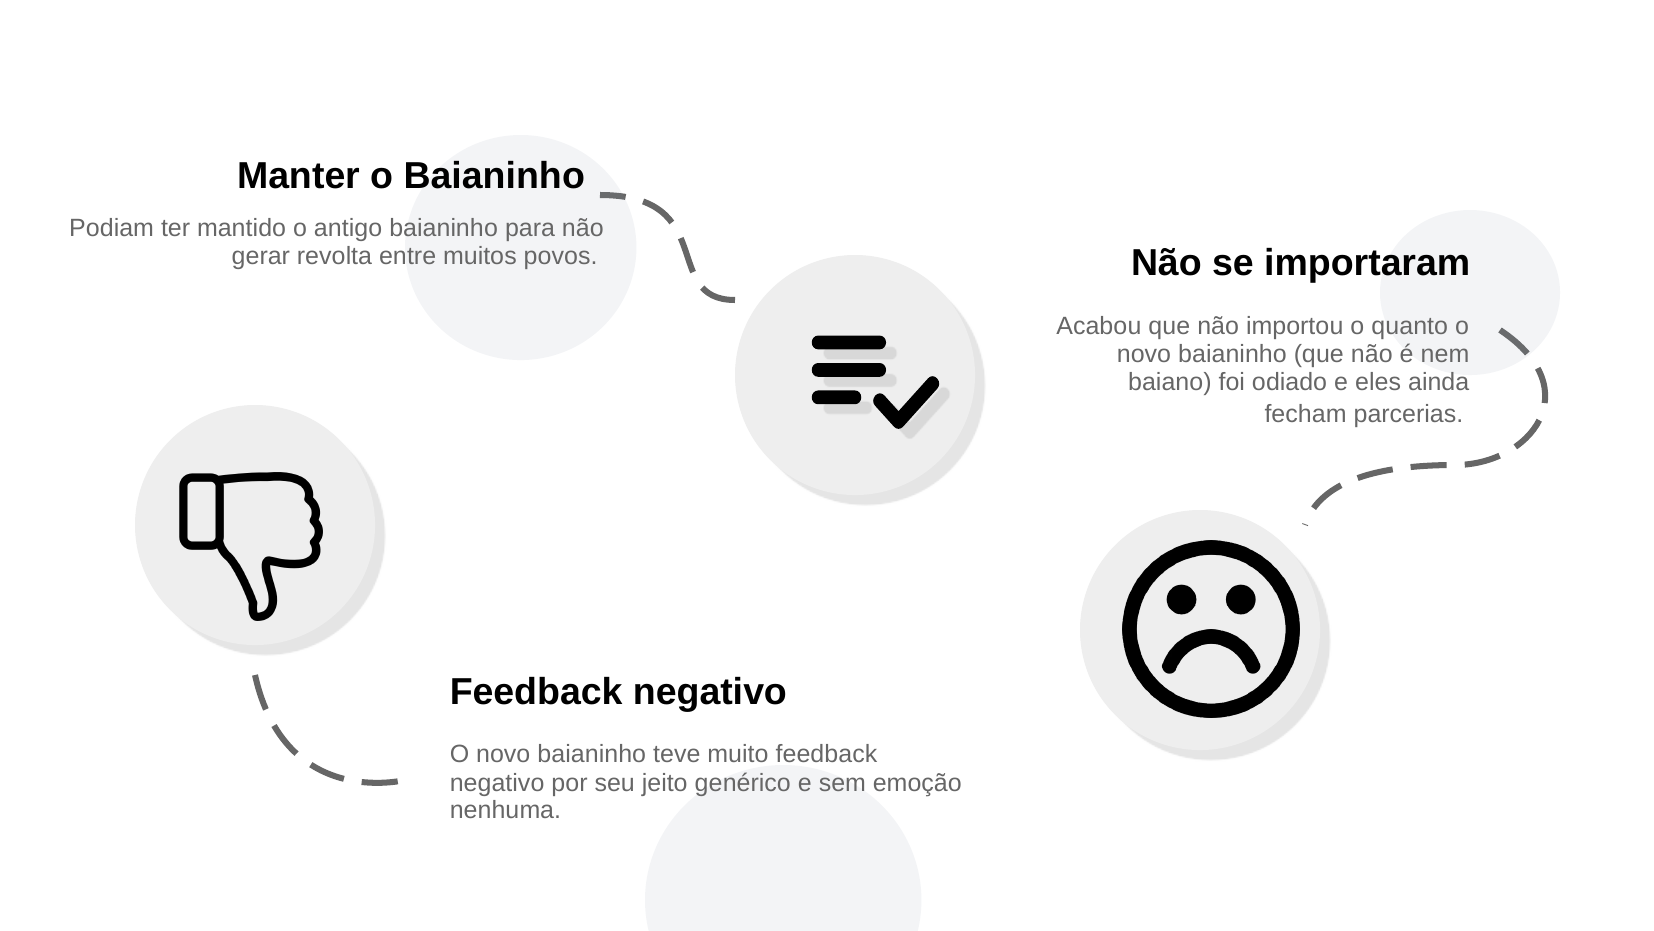

Manter o Baianinho
Podiam ter mantido o antigo baianinho para não gerar revolta entre muitos povos.
Não se importaram
Acabou que não importou o quanto o novo baianinho (que não é nem baiano) foi odiado e eles ainda fecham parcerias.
Feedback negativo
O novo baianinho teve muito feedback negativo por seu jeito genérico e sem emoção nenhuma.